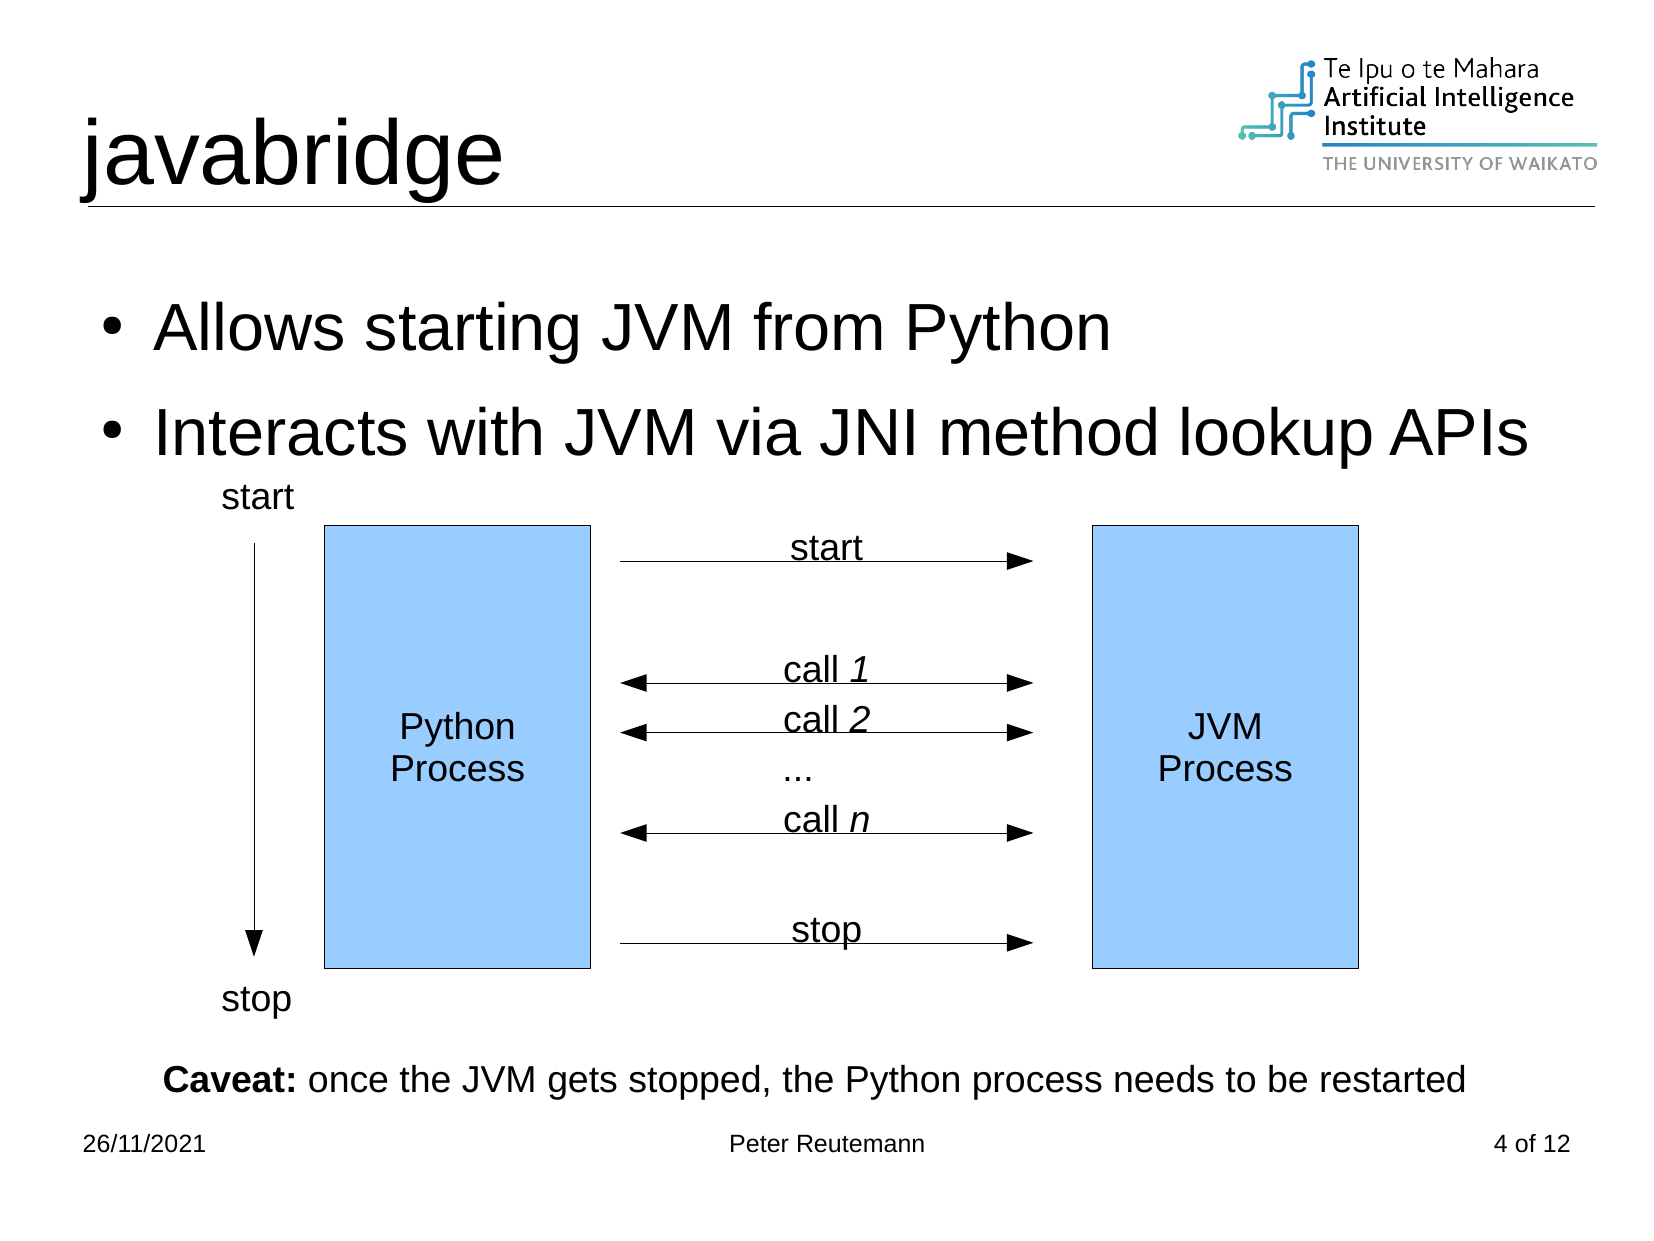

# javabridge
Allows starting JVM from Python
Interacts with JVM via JNI method lookup APIs
start
Python
Process
JVM
Process
start
call 1
call 2
...
call n
stop
stop
Caveat: once the JVM gets stopped, the Python process needs to be restarted
26/11/2021
Peter Reutemann
4